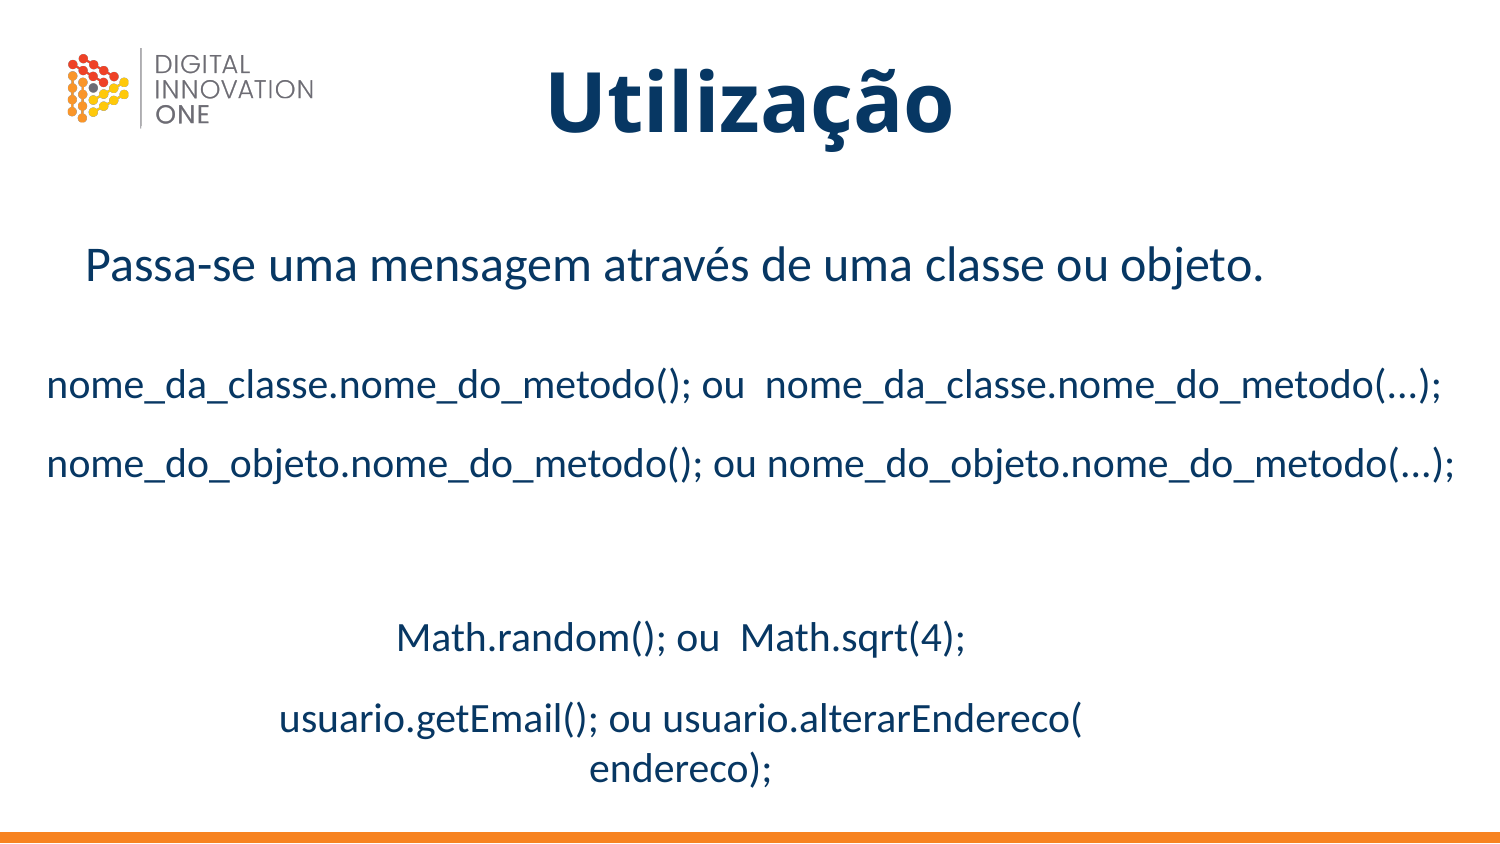

# Utilização
Passa-se uma mensagem através de uma classe ou objeto.
nome_da_classe.nome_do_metodo(); ou  nome_da_classe.nome_do_metodo(...);
nome_do_objeto.nome_do_metodo(); ou nome_do_objeto.nome_do_metodo(...);
Math.random(); ou  Math.sqrt(4);
usuario.getEmail(); ou usuario.alterarEndereco(
endereco);